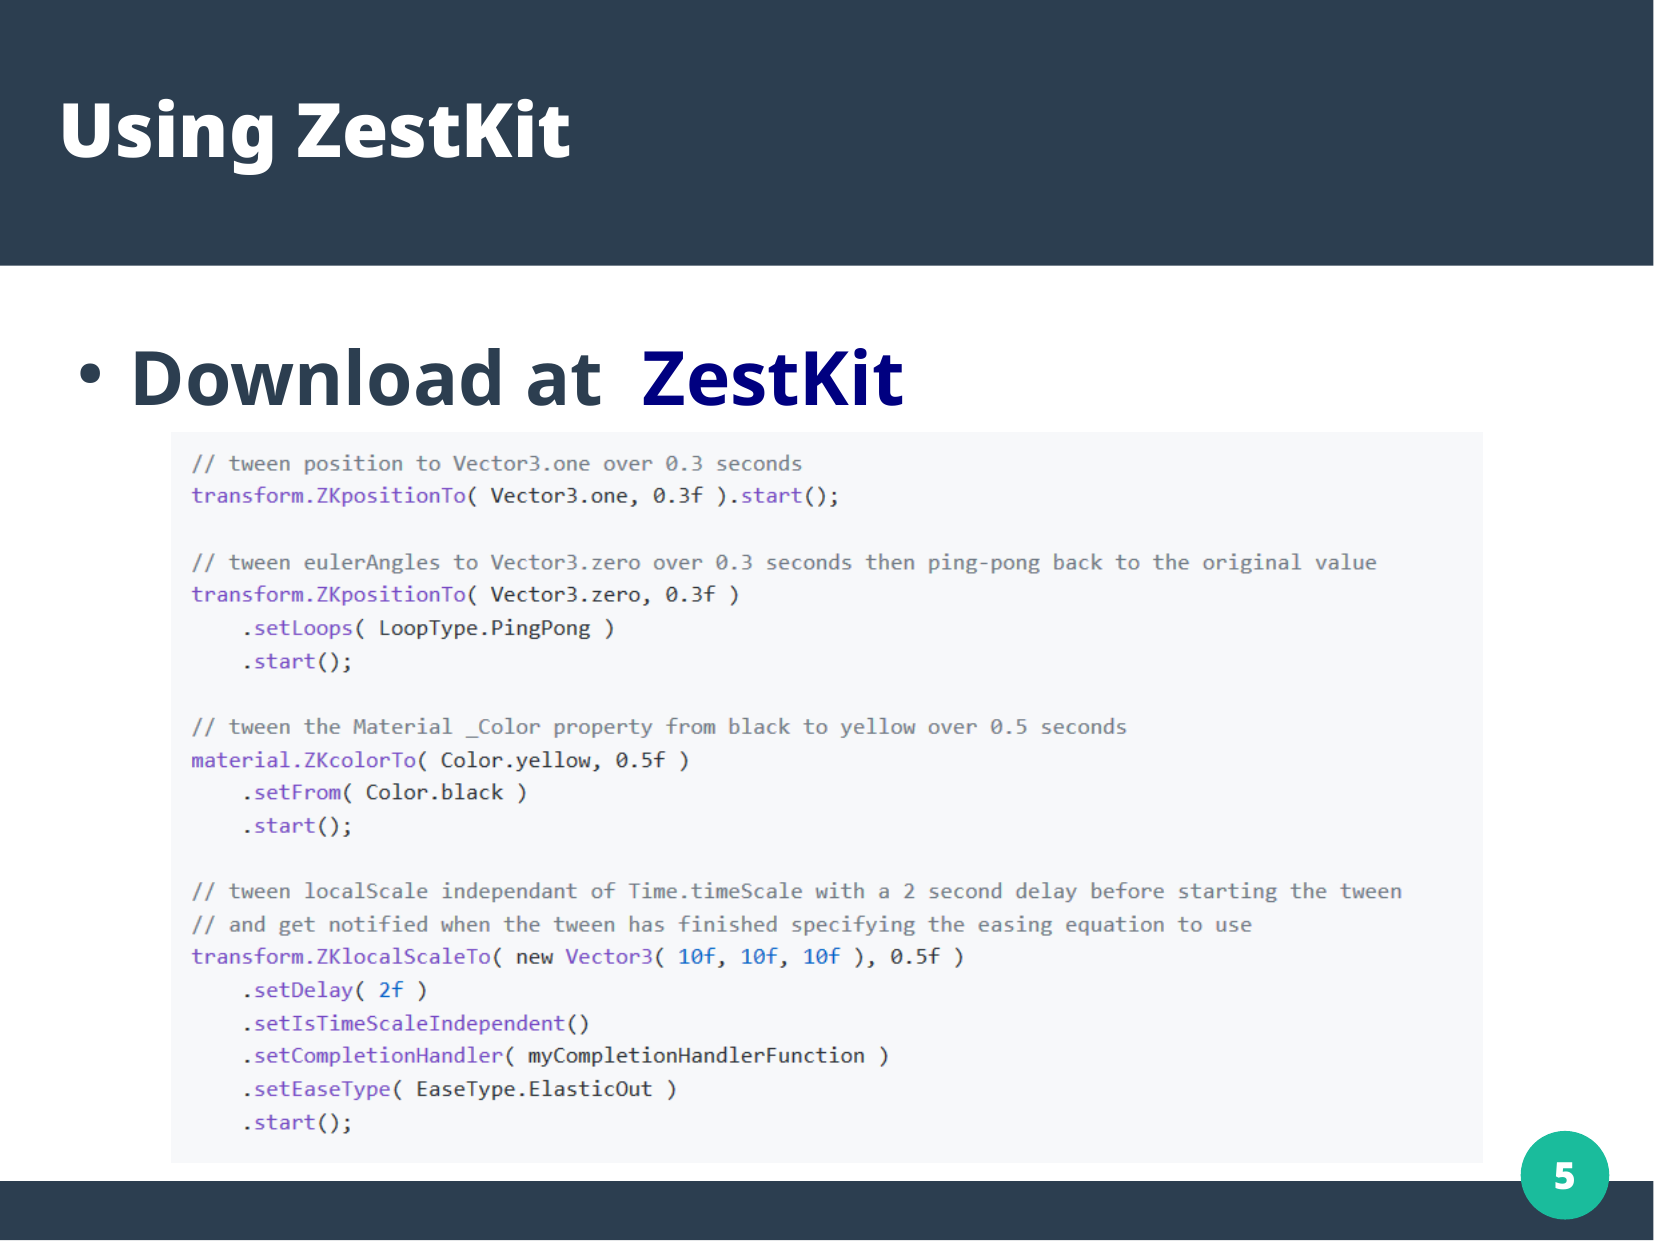

# Using ZestKit
Download at ZestKit
5